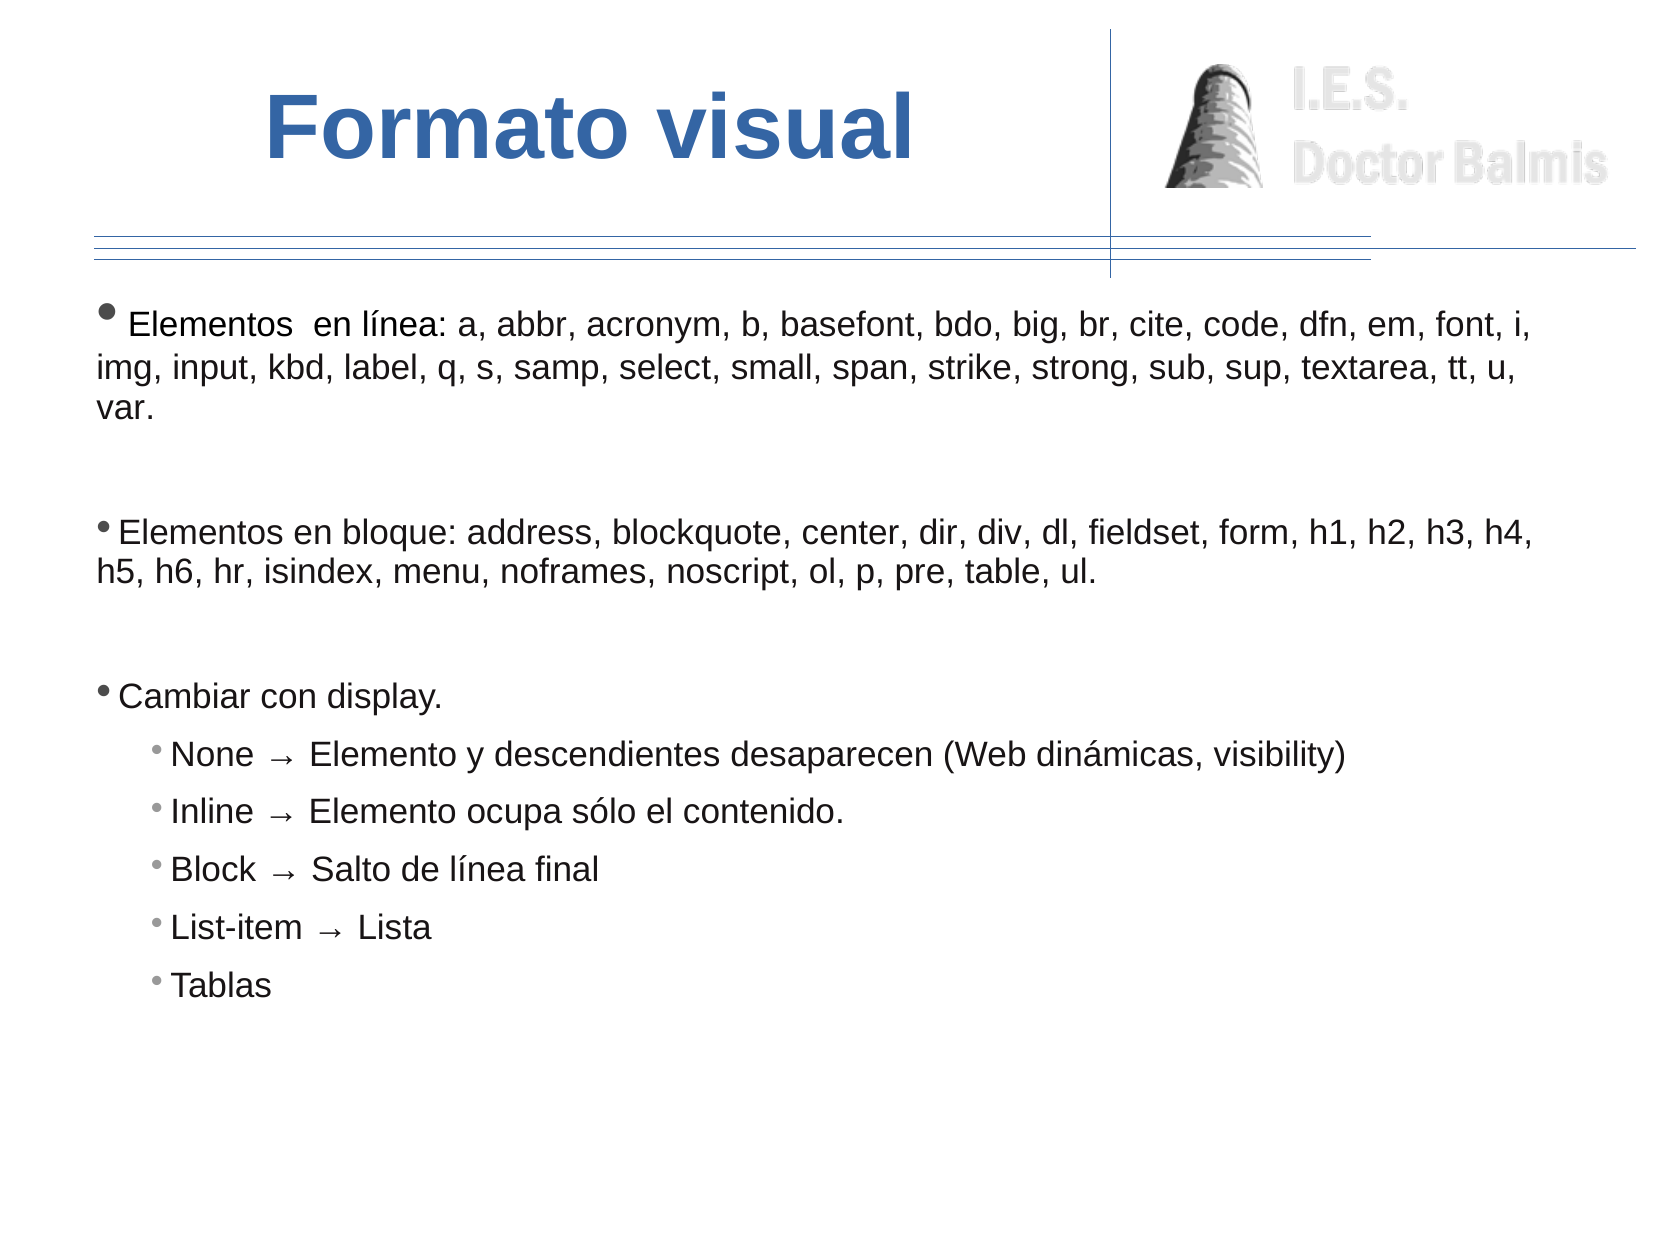

# Formato visual
 Elementos en línea: a, abbr, acronym, b, basefont, bdo, big, br, cite, code, dfn, em, font, i, img, input, kbd, label, q, s, samp, select, small, span, strike, strong, sub, sup, textarea, tt, u, var.
 Elementos en bloque: address, blockquote, center, dir, div, dl, fieldset, form, h1, h2, h3, h4, h5, h6, hr, isindex, menu, noframes, noscript, ol, p, pre, table, ul.
 Cambiar con display.
 None → Elemento y descendientes desaparecen (Web dinámicas, visibility)
 Inline → Elemento ocupa sólo el contenido.
 Block → Salto de línea final
 List-item → Lista
 Tablas